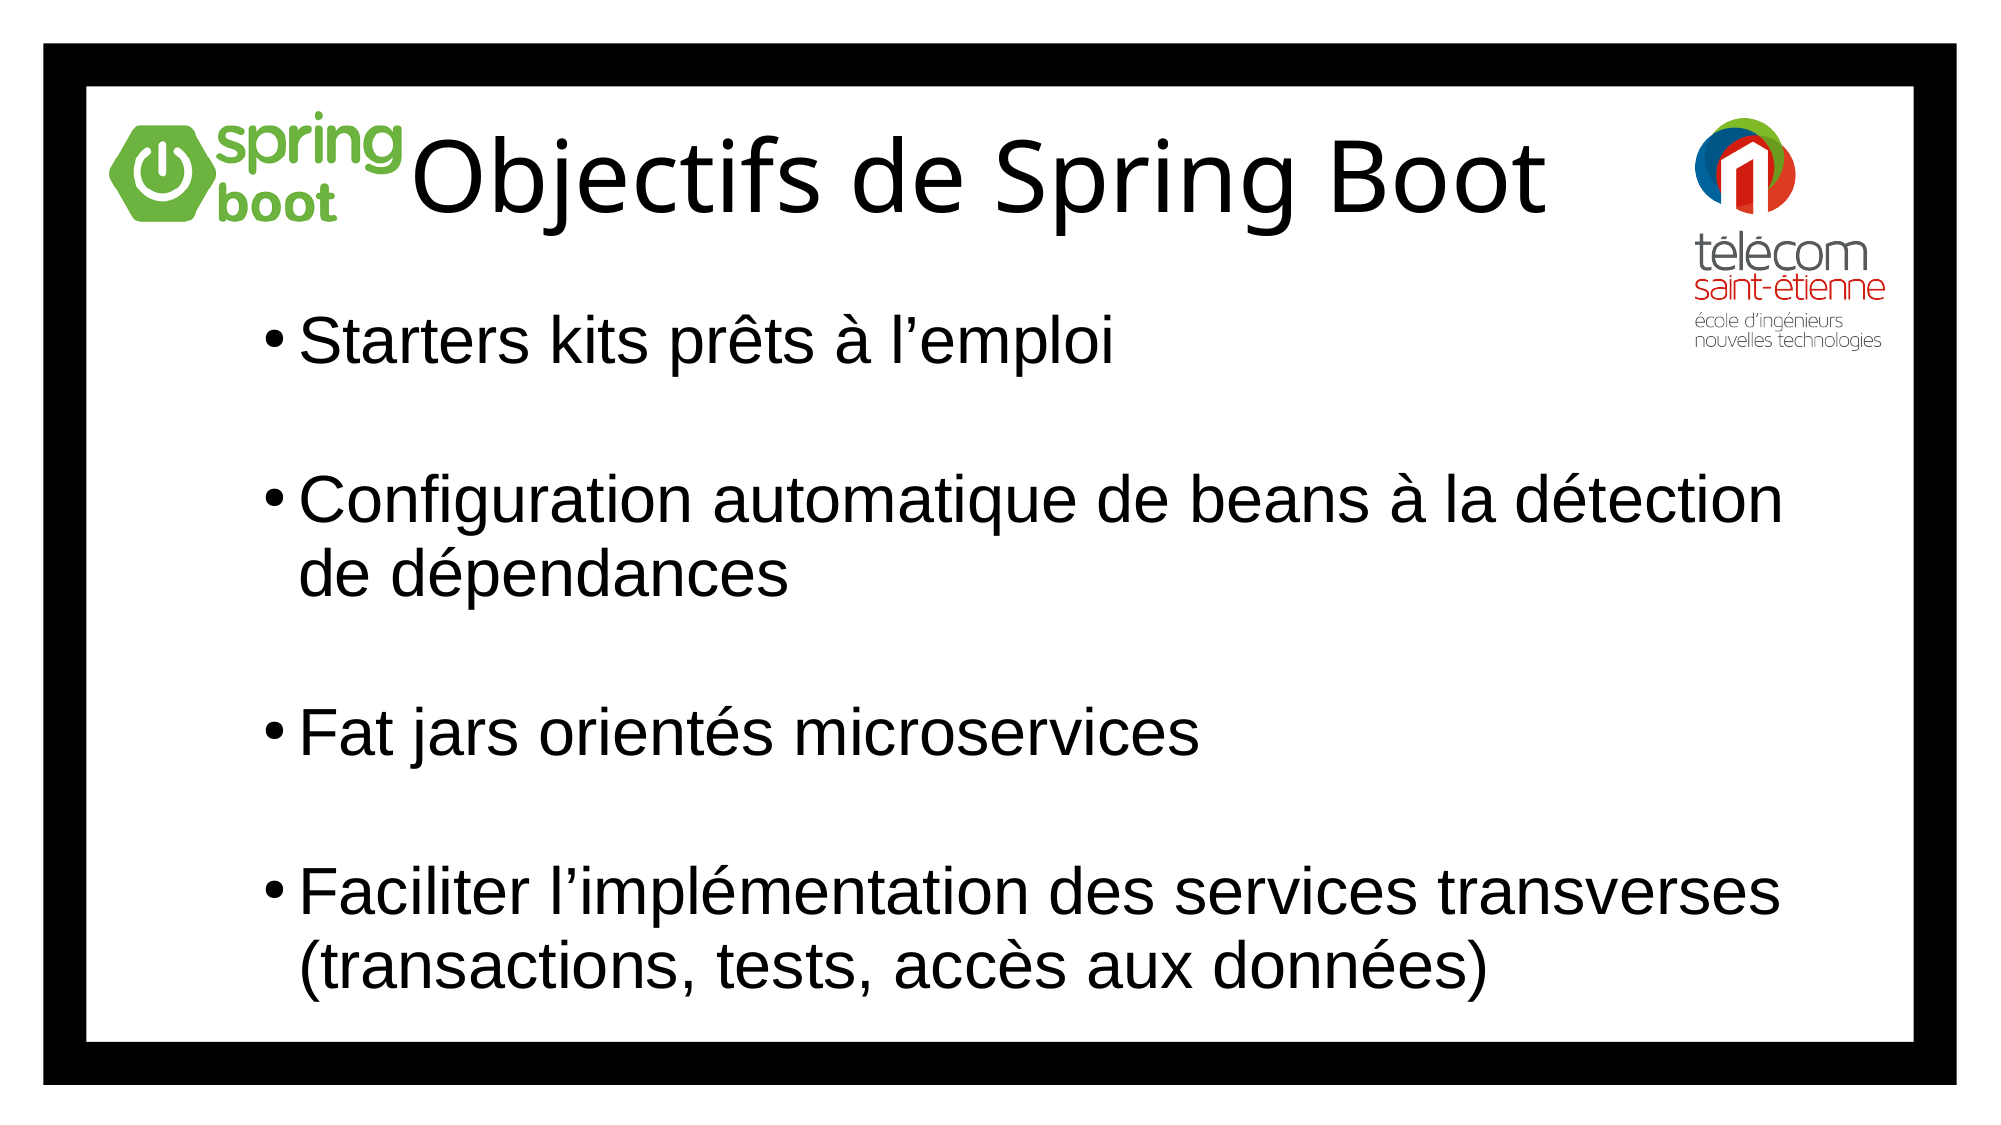

# Objectifs de Spring Boot
Starters kits prêts à l’emploi
Configuration automatique de beans à la détection de dépendances
Fat jars orientés microservices
Faciliter l’implémentation des services transverses (transactions, tests, accès aux données)